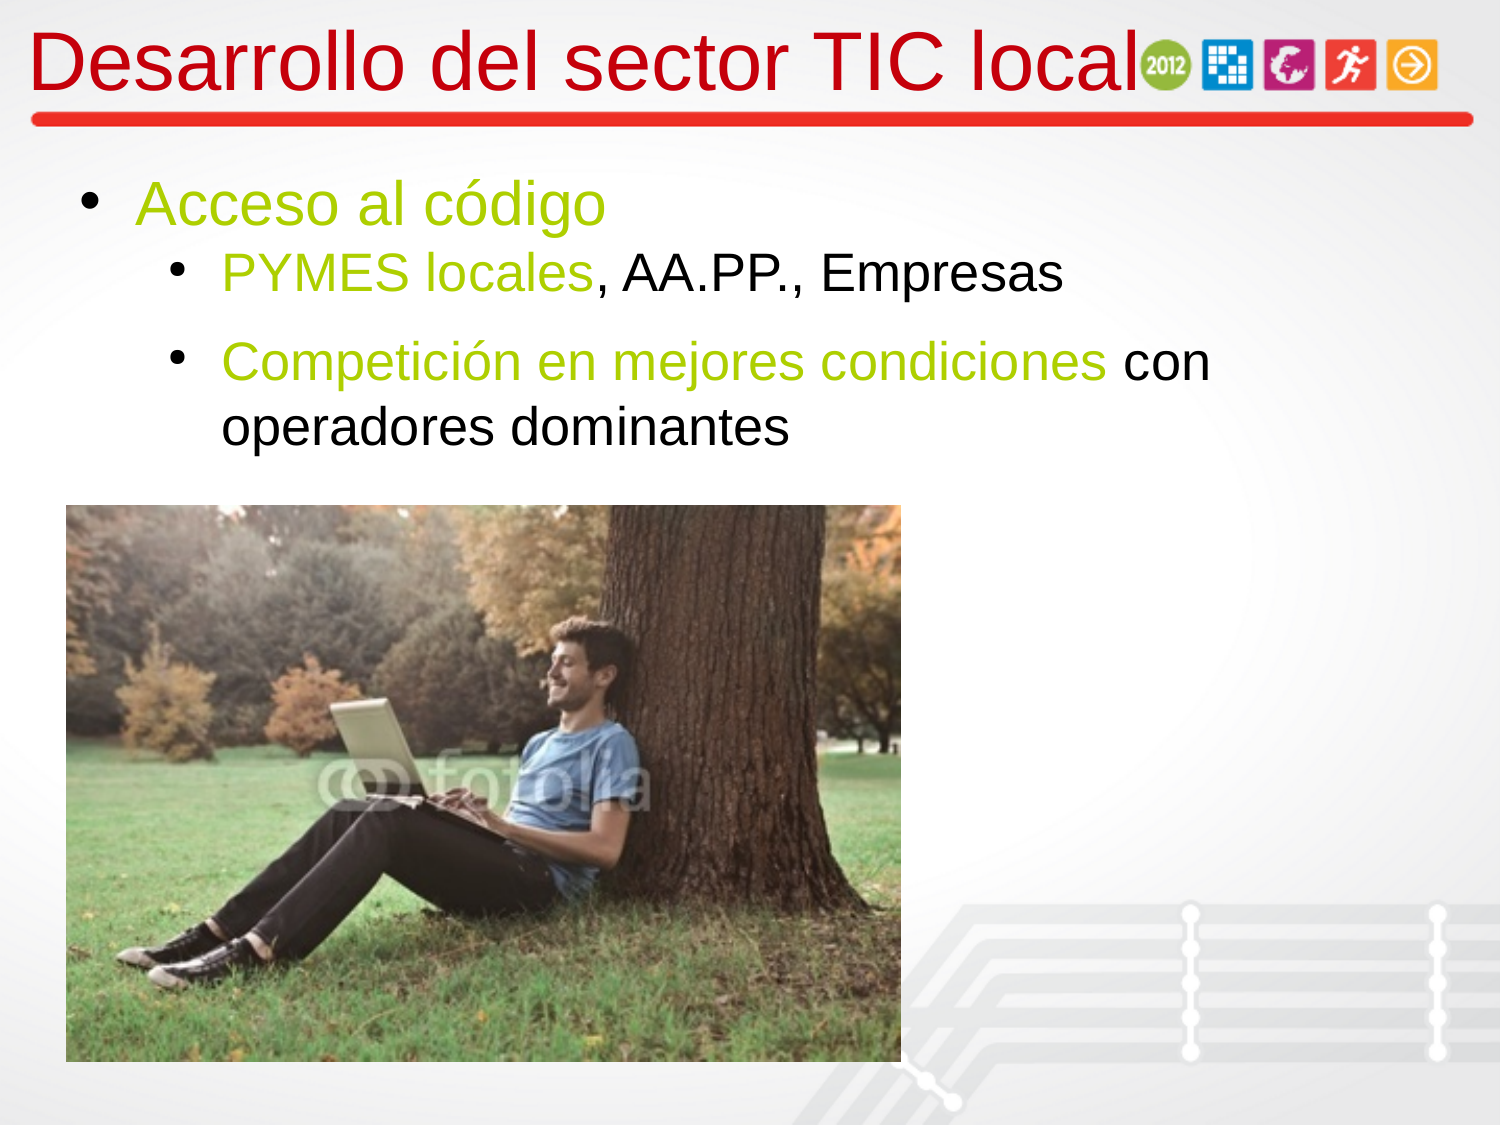

# Desarrollo del sector TIC local
Acceso al código
PYMES locales, AA.PP., Empresas
Competición en mejores condiciones con operadores dominantes